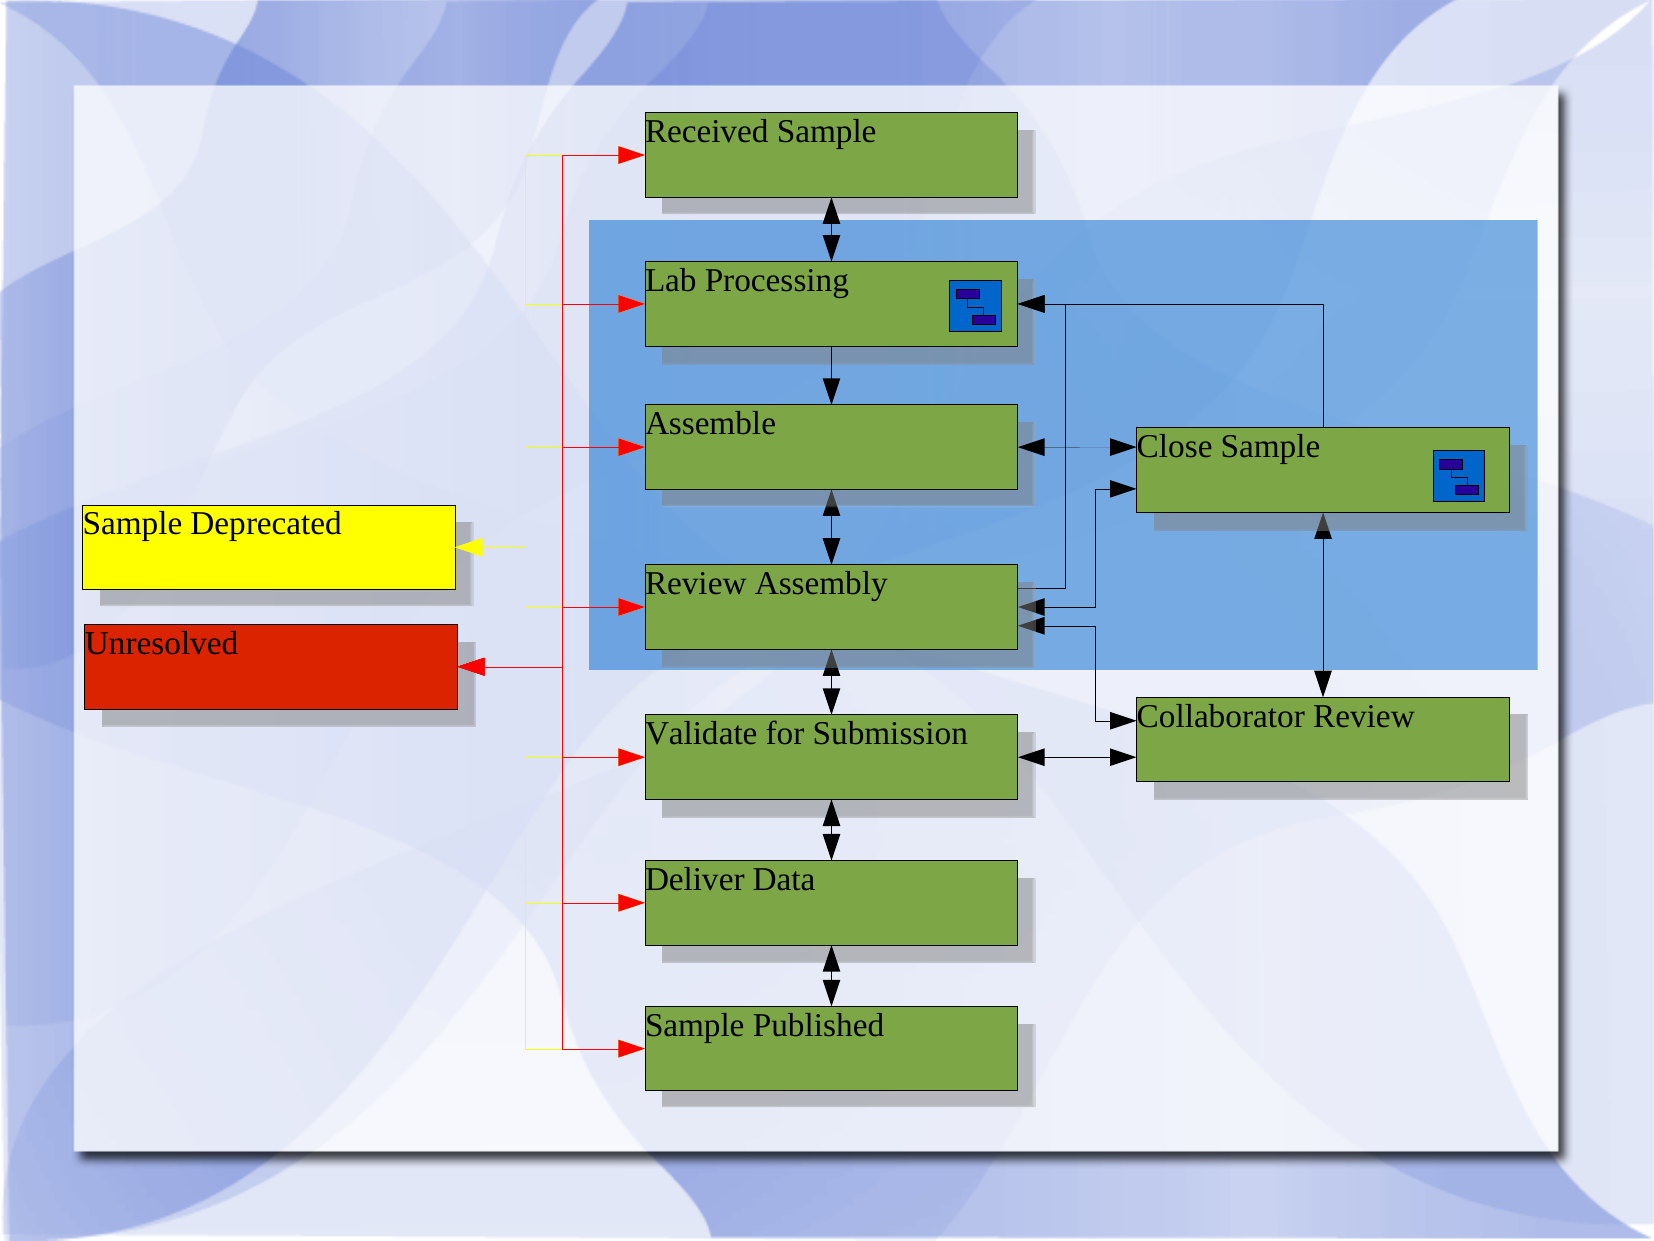

Received Sample
Lab Processing
Assemble
Close Sample
Sample Deprecated
Review Assembly
Unresolved
Collaborator Review
Validate for Submission
Deliver Data
Sample Published